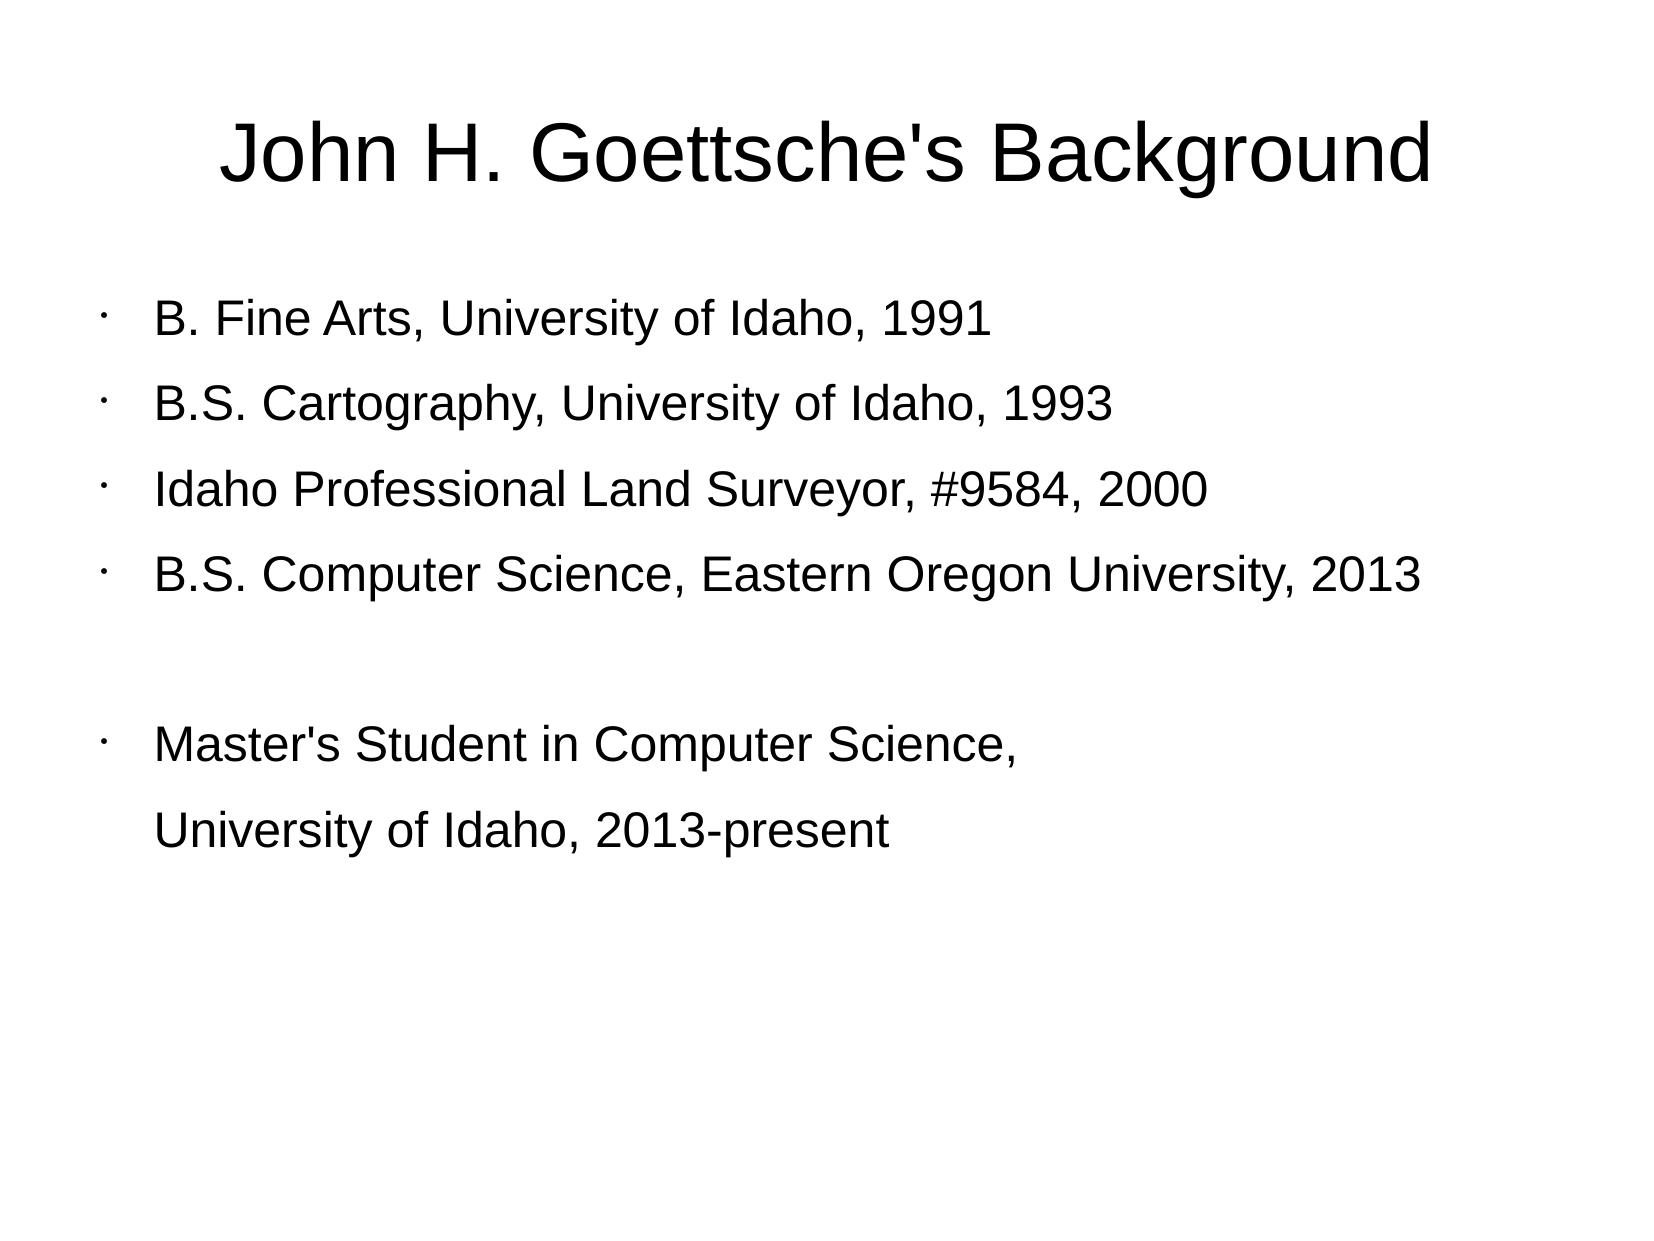

# John H. Goettsche's Background
B. Fine Arts, University of Idaho, 1991
B.S. Cartography, University of Idaho, 1993
Idaho Professional Land Surveyor, #9584, 2000
B.S. Computer Science, Eastern Oregon University, 2013
Master's Student in Computer Science,
University of Idaho, 2013-present